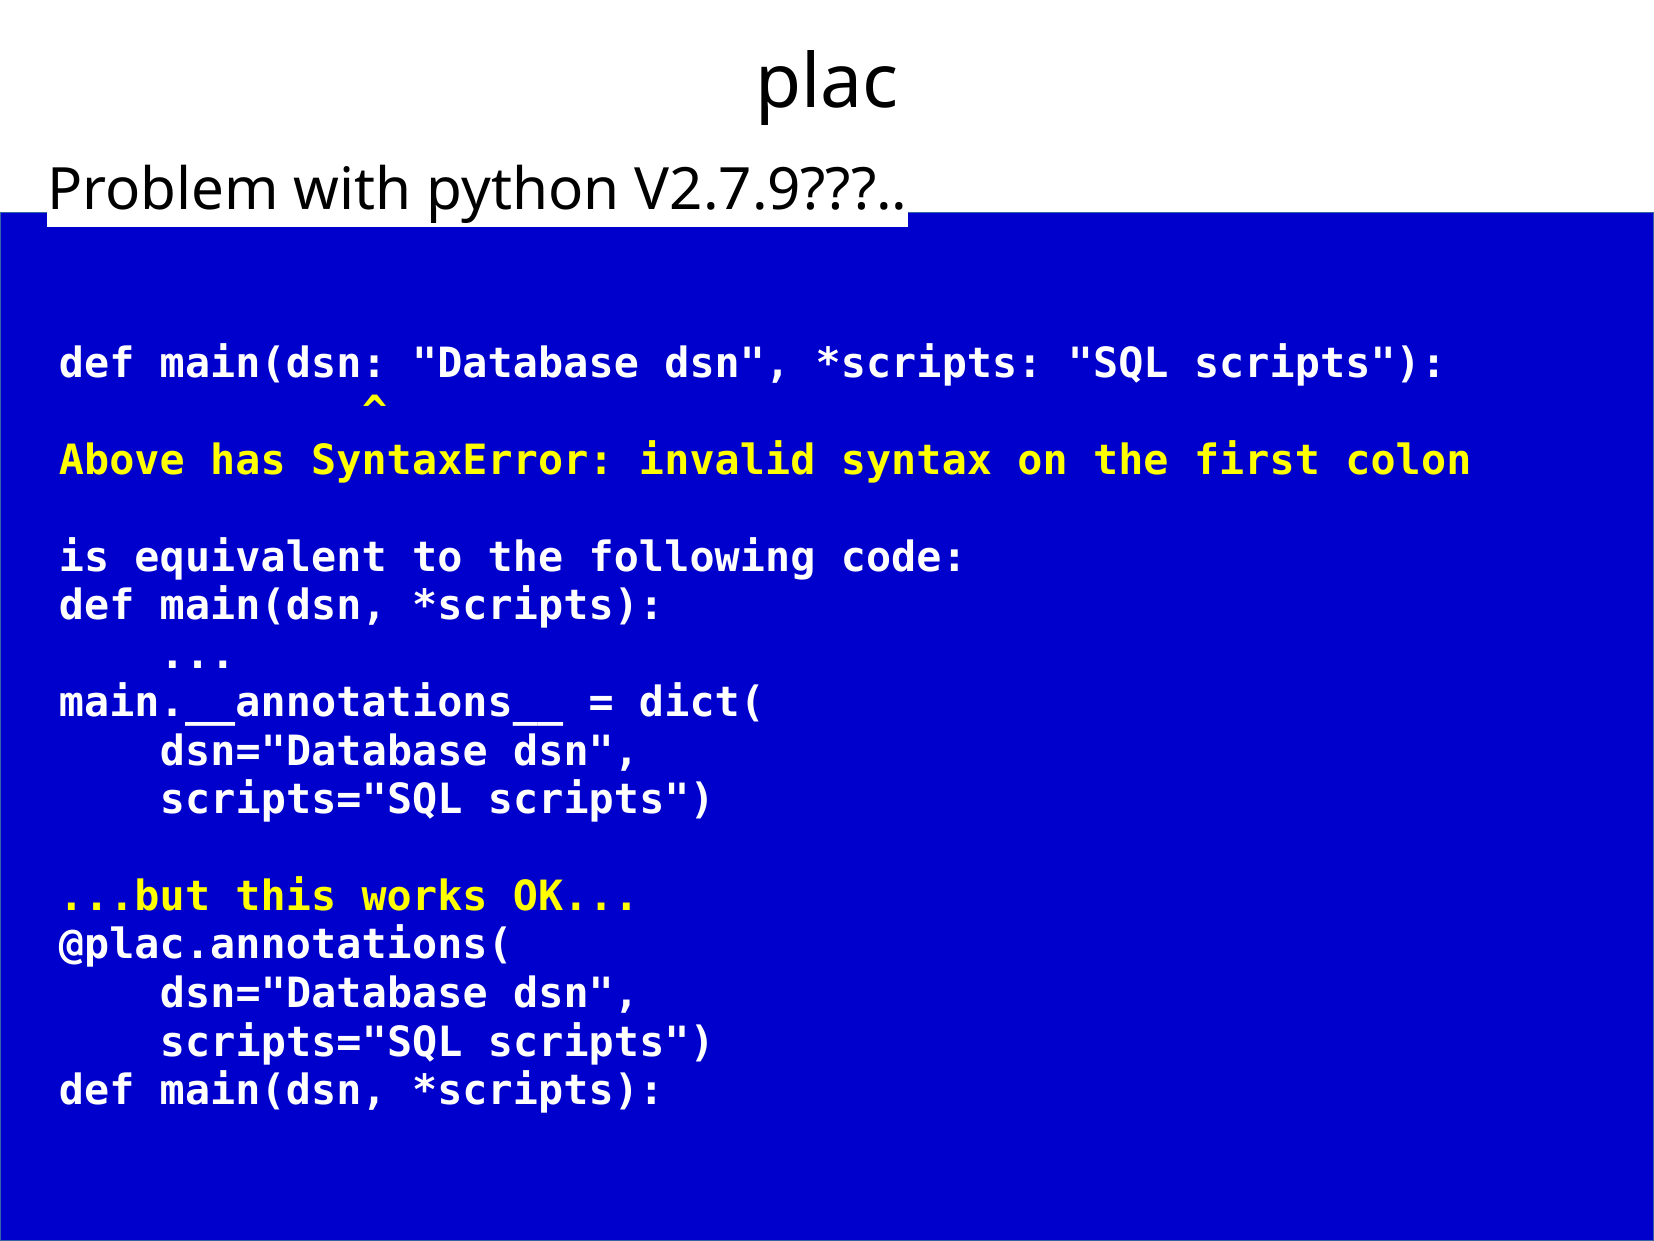

# plac
Problem with python V2.7.9???..
def main(dsn: "Database dsn", *scripts: "SQL scripts"):
 ^
Above has SyntaxError: invalid syntax on the first colon
is equivalent to the following code:
def main(dsn, *scripts):
 ...
main.__annotations__ = dict(
 dsn="Database dsn",
 scripts="SQL scripts")
...but this works OK...
@plac.annotations(
 dsn="Database dsn",
 scripts="SQL scripts")
def main(dsn, *scripts):